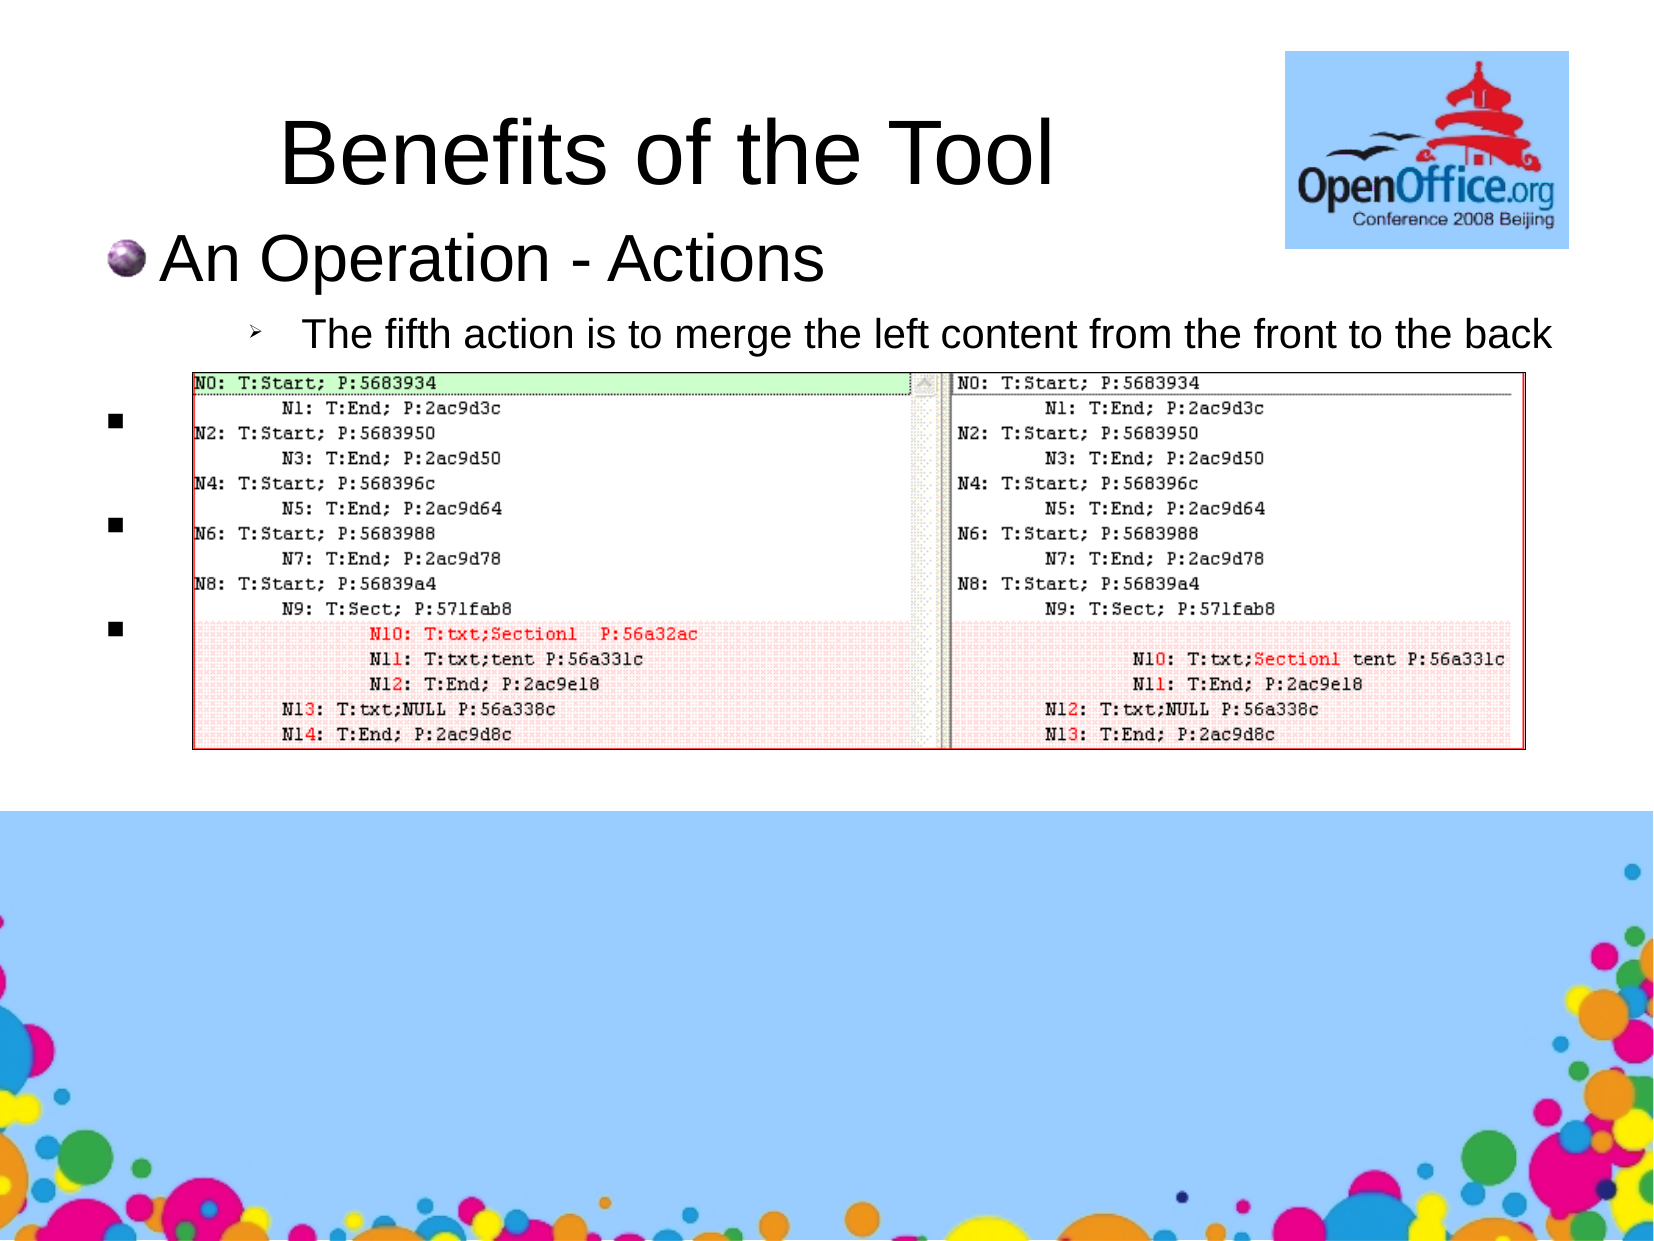

# Benefits of the Tool
An Operation - Actions
The fifth action is to merge the left content from the front to the back